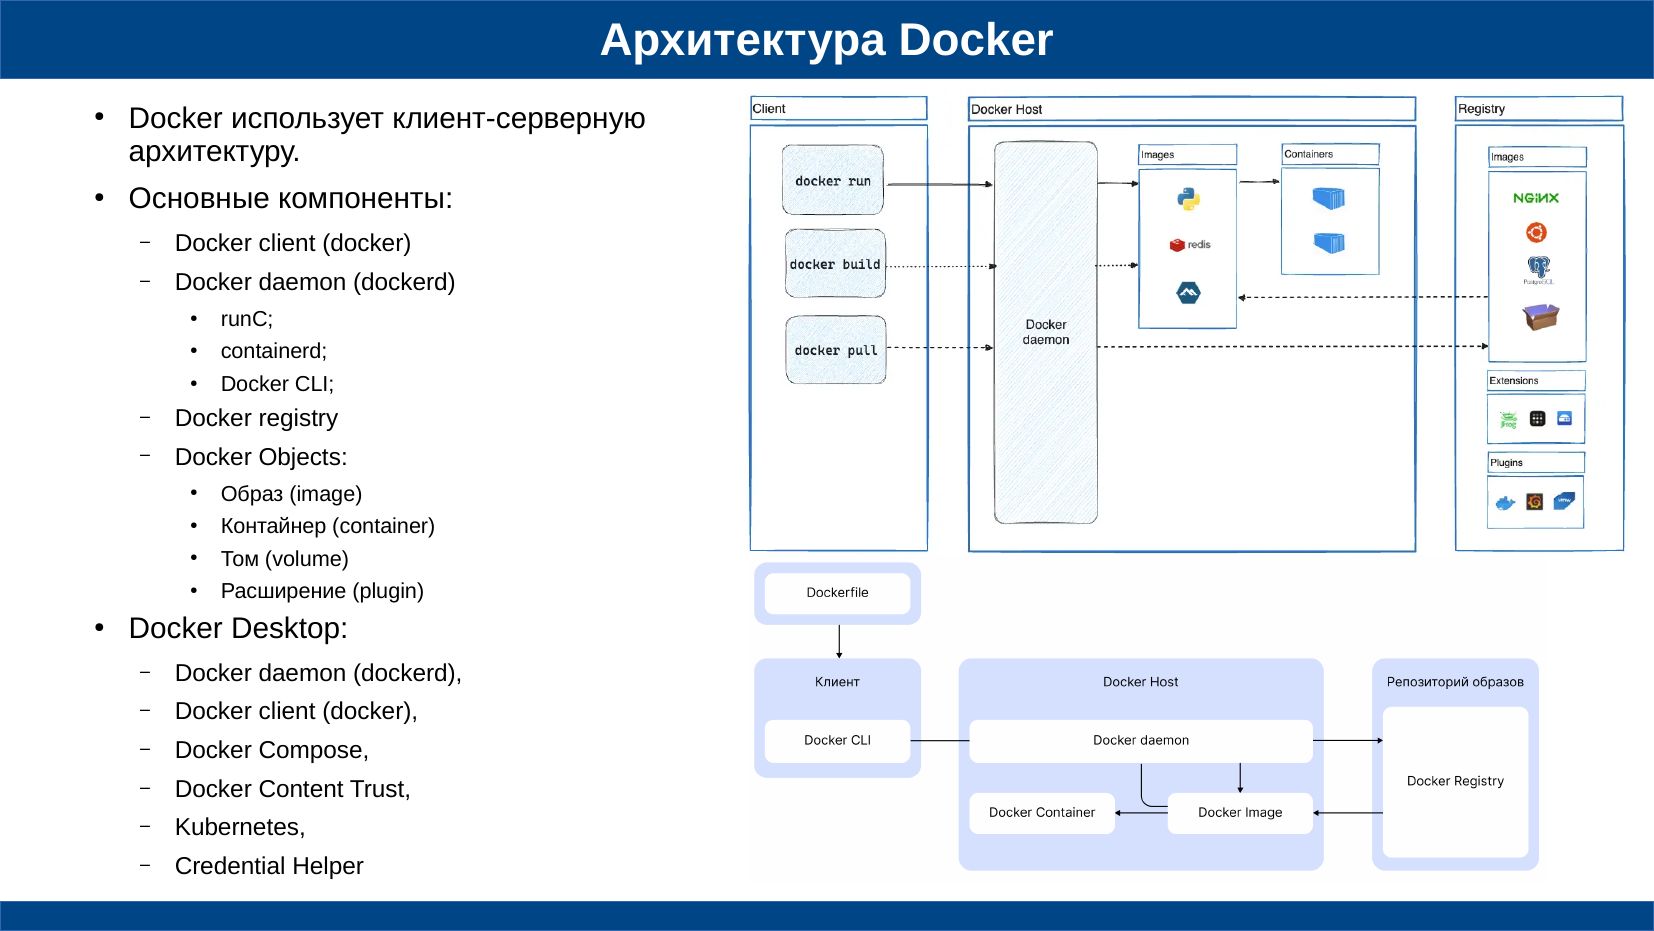

# Архитектура Docker
Docker использует клиент-серверную архитектуру.
Основные компоненты:
Docker client (docker)
Docker daemon (dockerd)
runC;
containerd;
Docker CLI;
Docker registry
Docker Objects:
Образ (image)
Контайнер (container)
Том (volume)
Расширение (plugin)
Docker Desktop:
Docker daemon (dockerd),
Docker client (docker),
Docker Compose,
Docker Content Trust,
Kubernetes,
Credential Helper